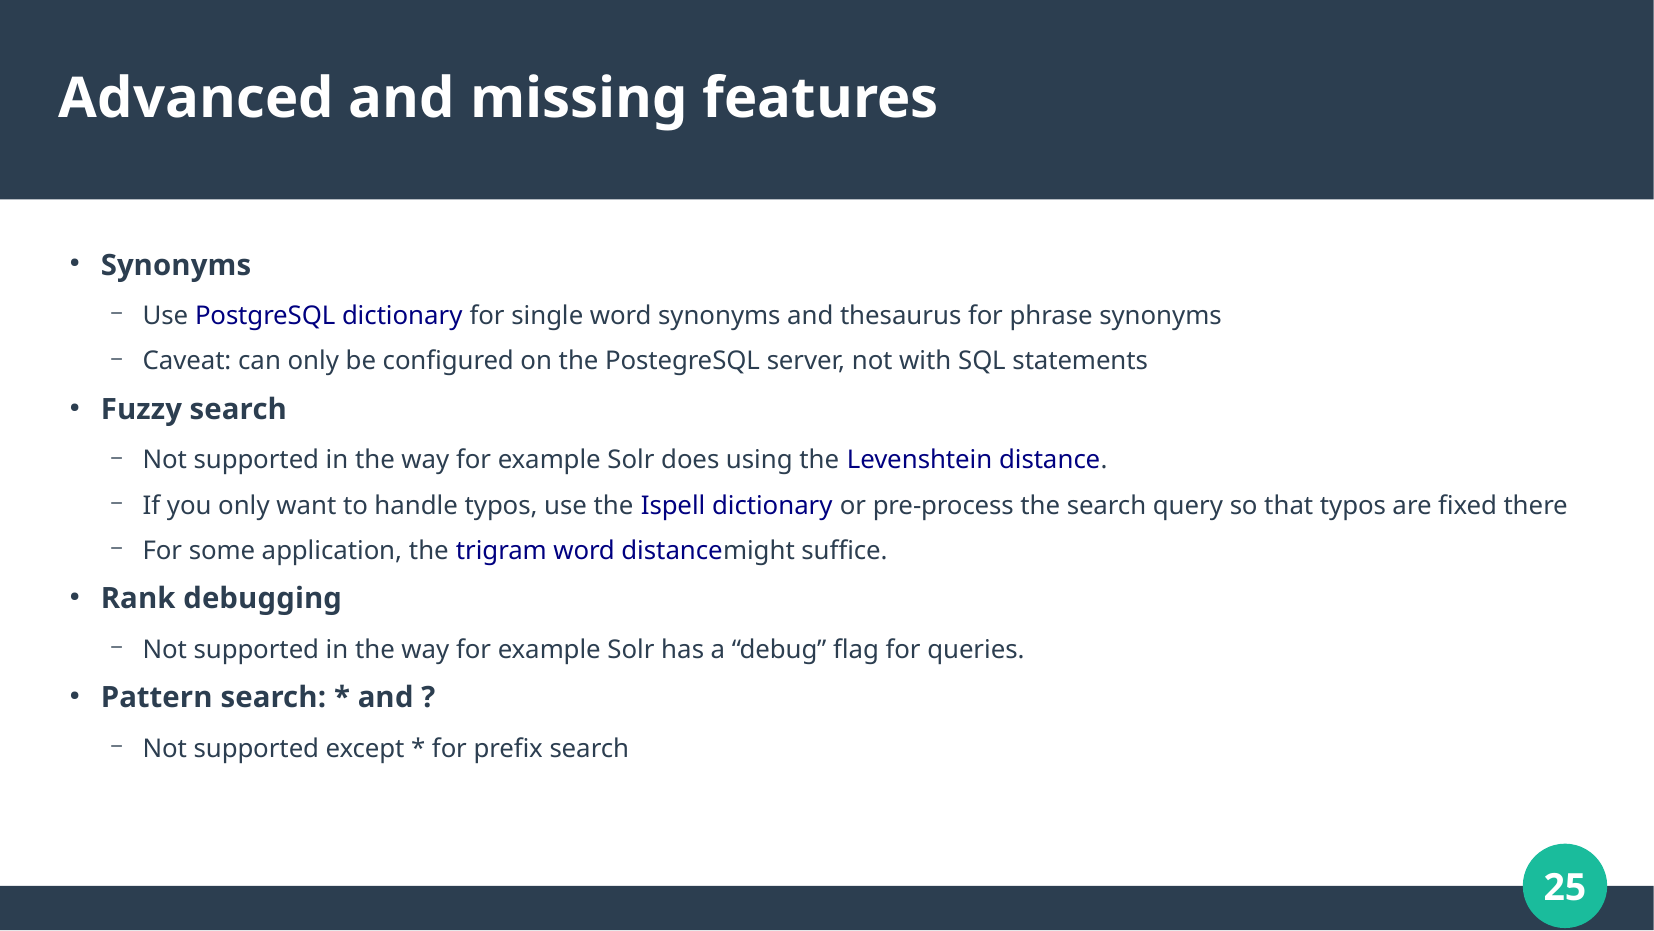

# Advanced and missing features
Synonyms
Use PostgreSQL dictionary for single word synonyms and thesaurus for phrase synonyms
Caveat: can only be configured on the PostegreSQL server, not with SQL statements
Fuzzy search
Not supported in the way for example Solr does using the Levenshtein distance.
If you only want to handle typos, use the Ispell dictionary or pre-process the search query so that typos are fixed there
For some application, the trigram word distancemight suffice.
Rank debugging
Not supported in the way for example Solr has a “debug” flag for queries.
Pattern search: * and ?
Not supported except * for prefix search